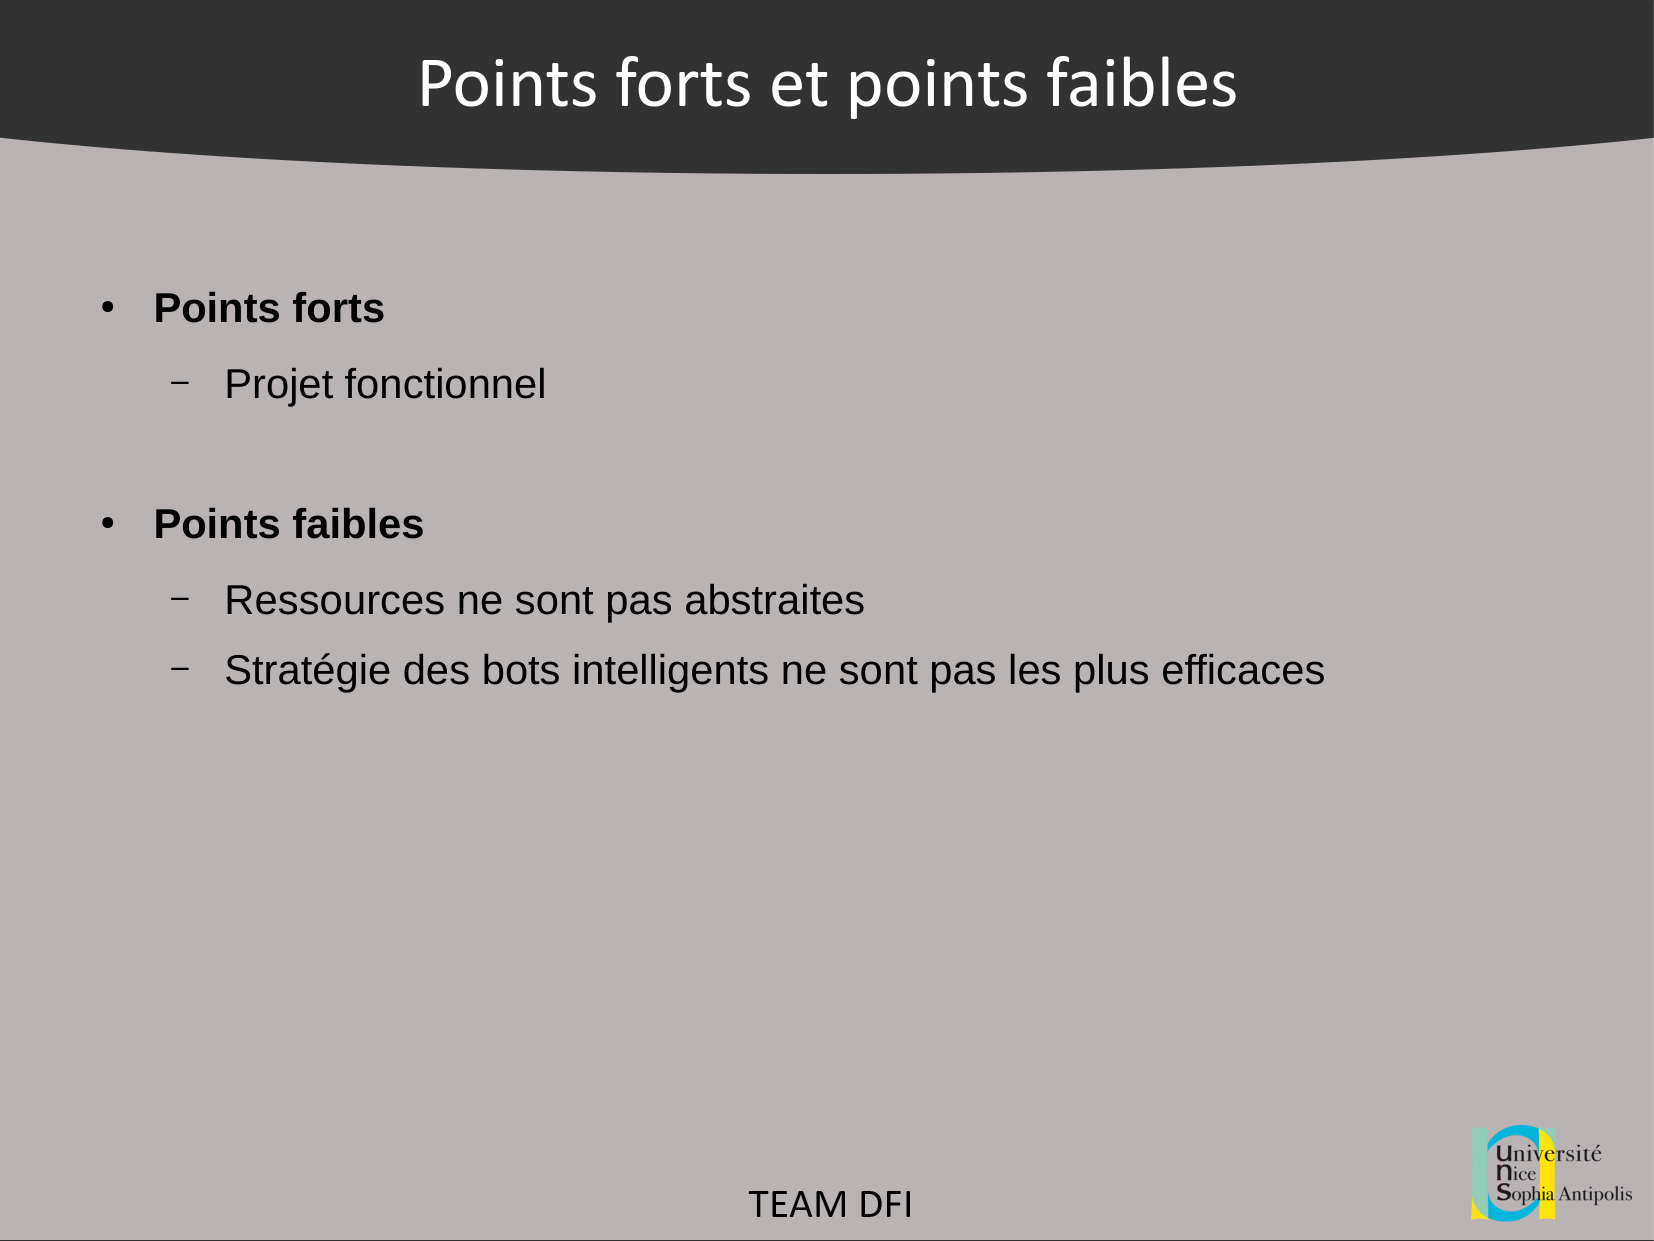

# Points forts
Projet fonctionnel
Points faibles
Ressources ne sont pas abstraites
Stratégie des bots intelligents ne sont pas les plus efficaces